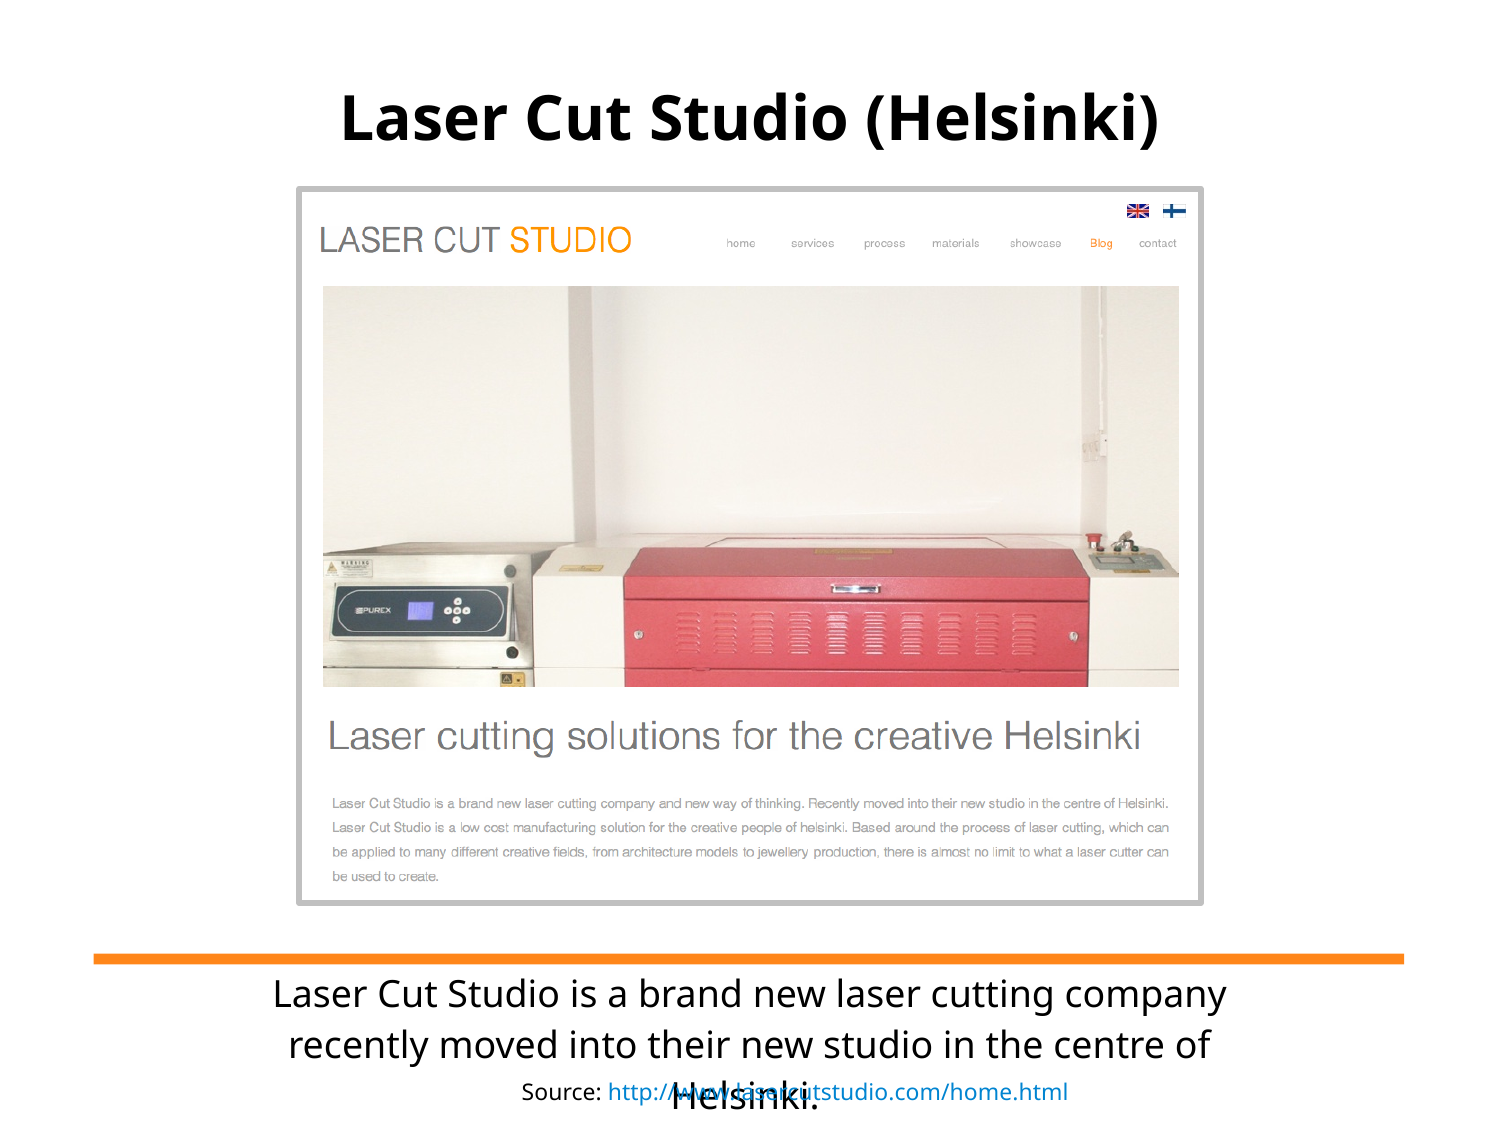

# Laser Cut Studio (Helsinki)
Laser Cut Studio is a brand new laser cutting company recently moved into their new studio in the centre of Helsinki.
Source: http://www.lasercutstudio.com/home.html